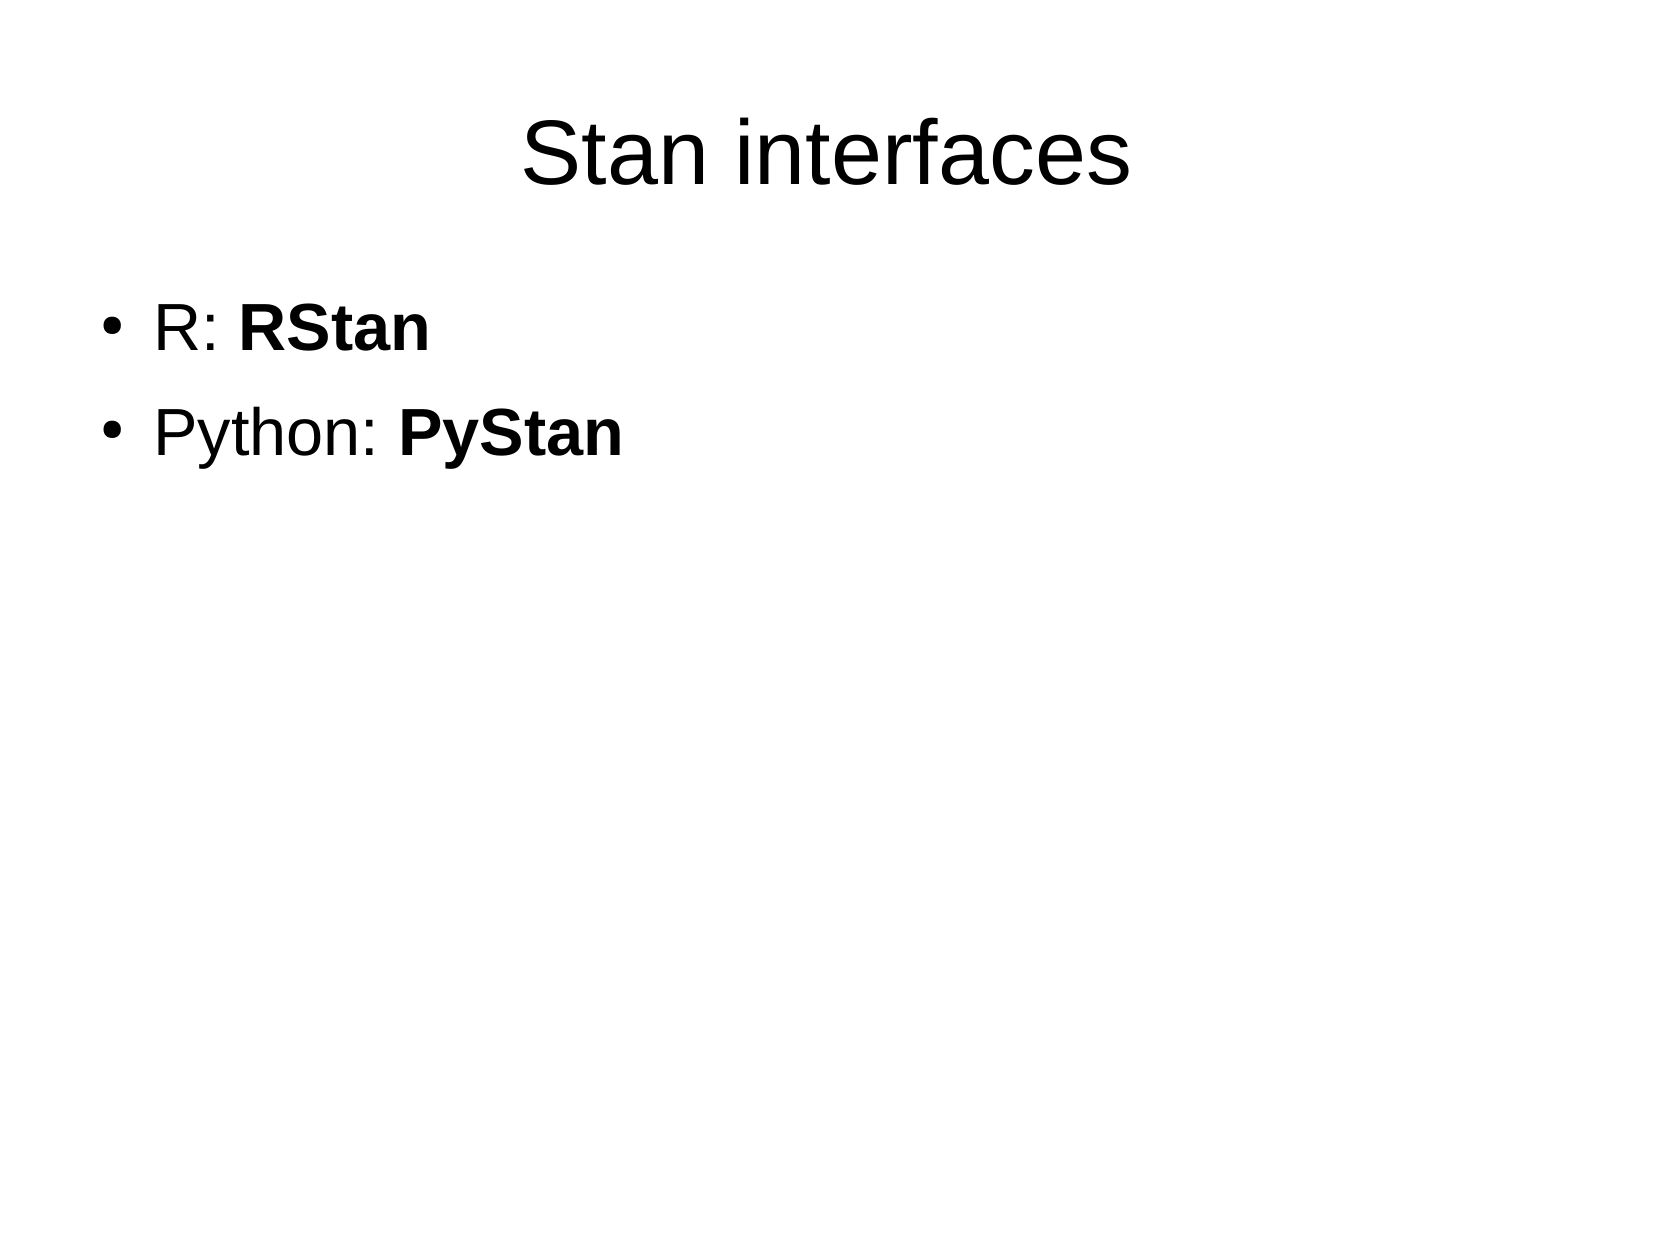

# Stan interfaces
R: RStan
Python: PyStan